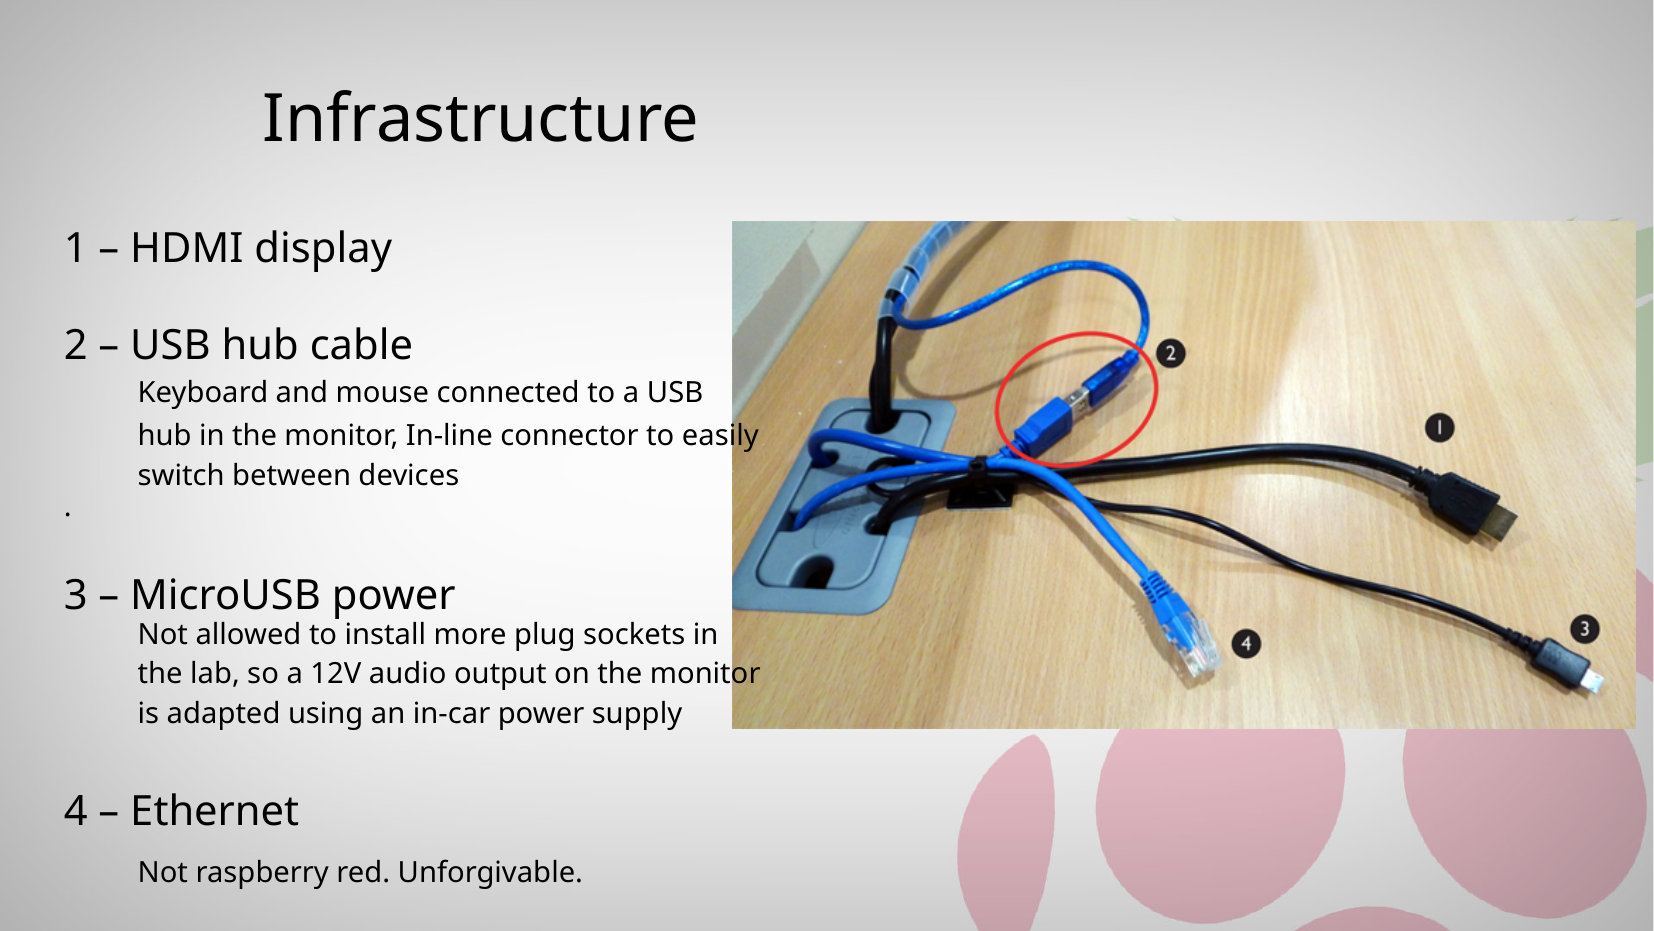

Infrastructure
1 – HDMI display
2 – USB hub cable
.
3 – MicroUSB power
4 – Ethernet
	Keyboard and mouse connected to a USB
	hub in the monitor, In-line connector to easily
	switch between devices
	Not allowed to install more plug sockets in
	the lab, so a 12V audio output on the monitor
	is adapted using an in-car power supply
	Not raspberry red. Unforgivable.